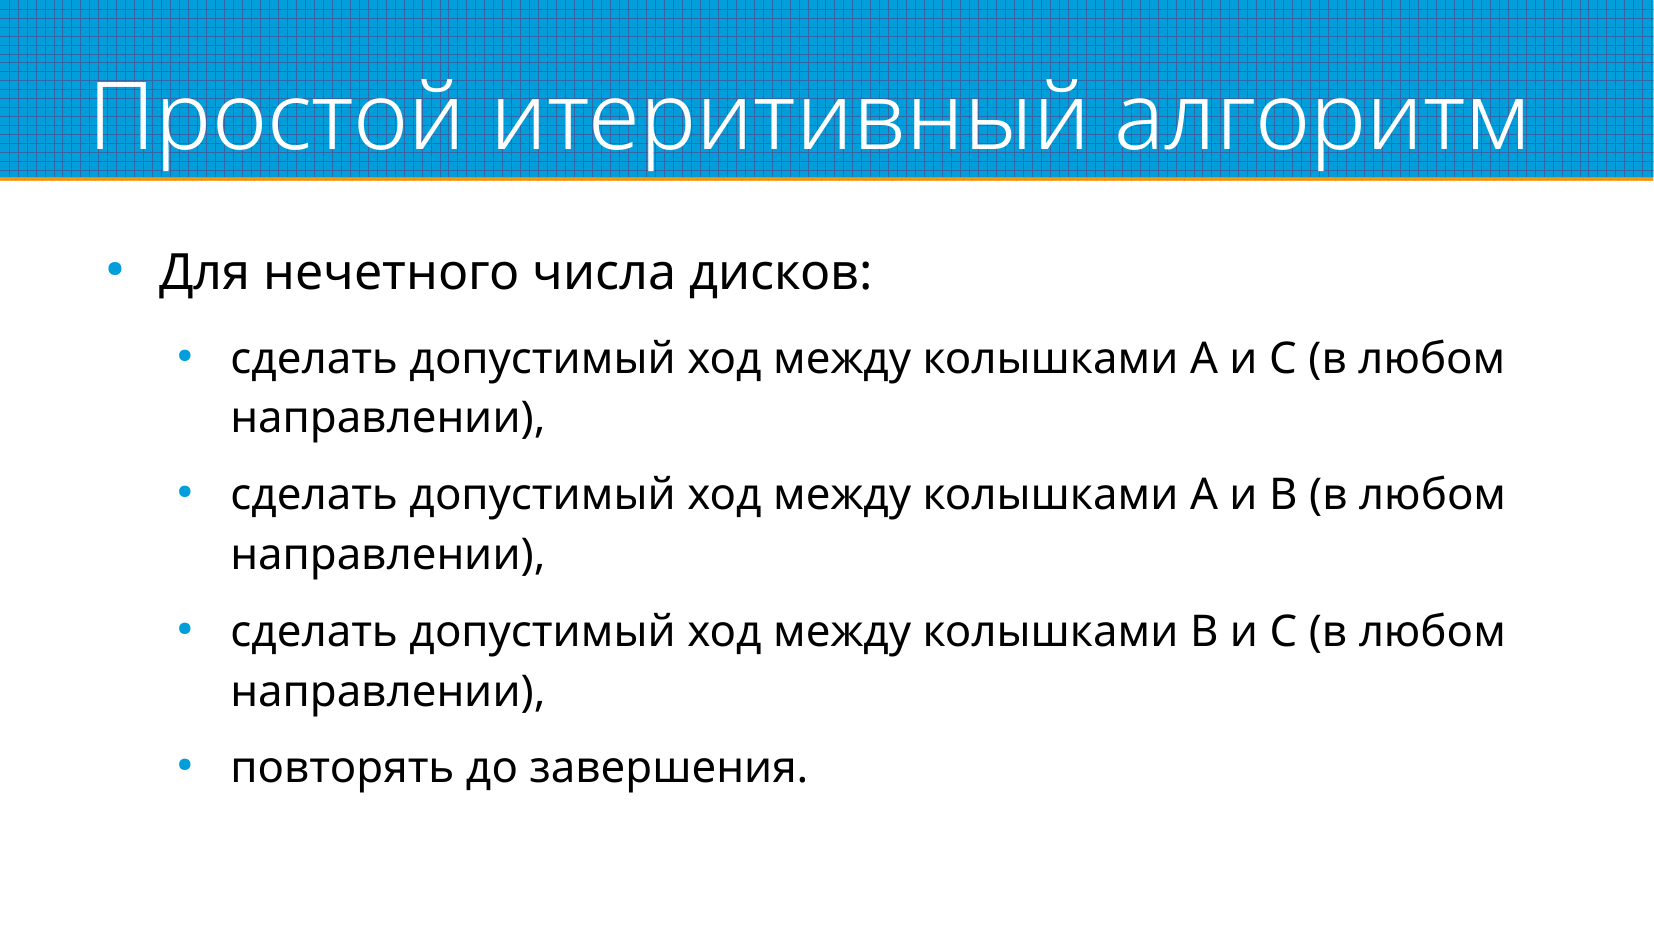

# Простой итеритивный алгоритм
Для нечетного числа дисков:
сделать допустимый ход между колышками A и C (в любом направлении),
сделать допустимый ход между колышками A и B (в любом направлении),
сделать допустимый ход между колышками B и C (в любом направлении),
повторять до завершения.